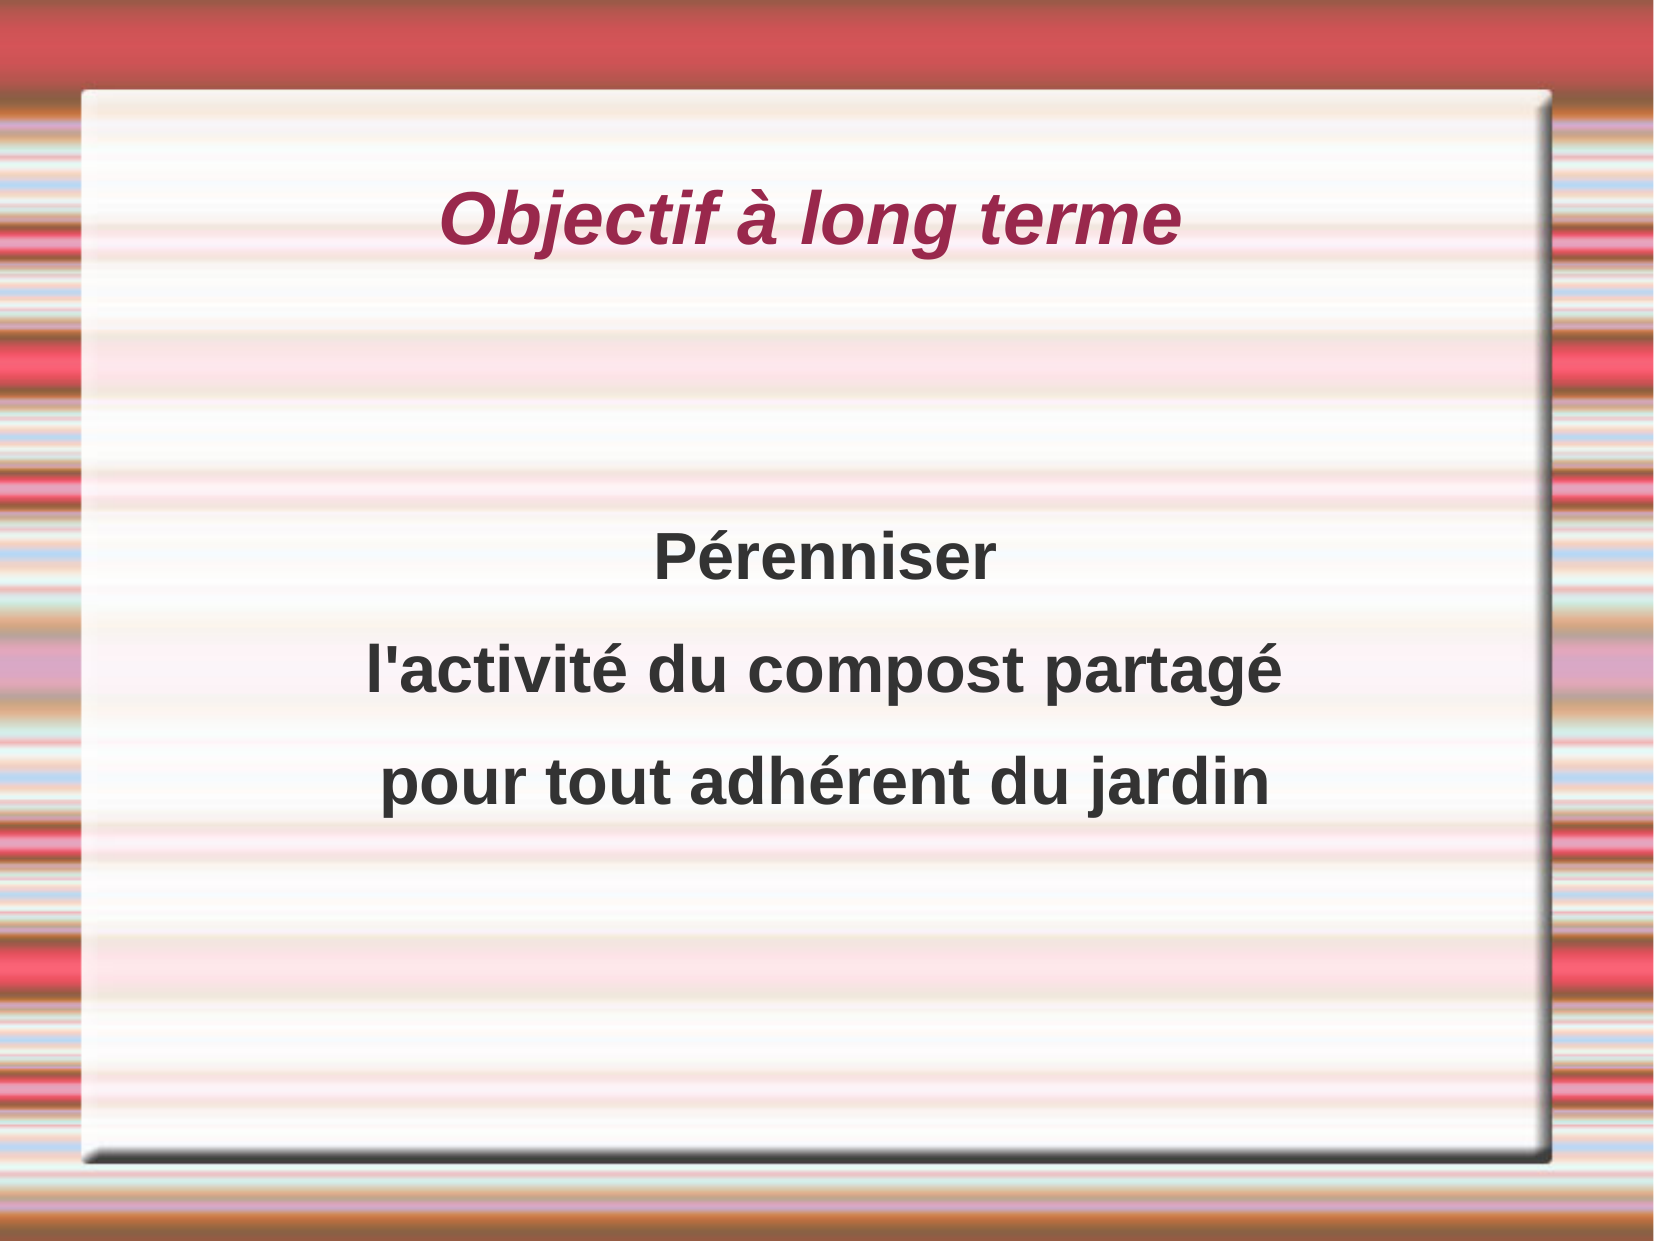

# Objectif à long terme
Pérenniser
 l'activité du compost partagé
pour tout adhérent du jardin